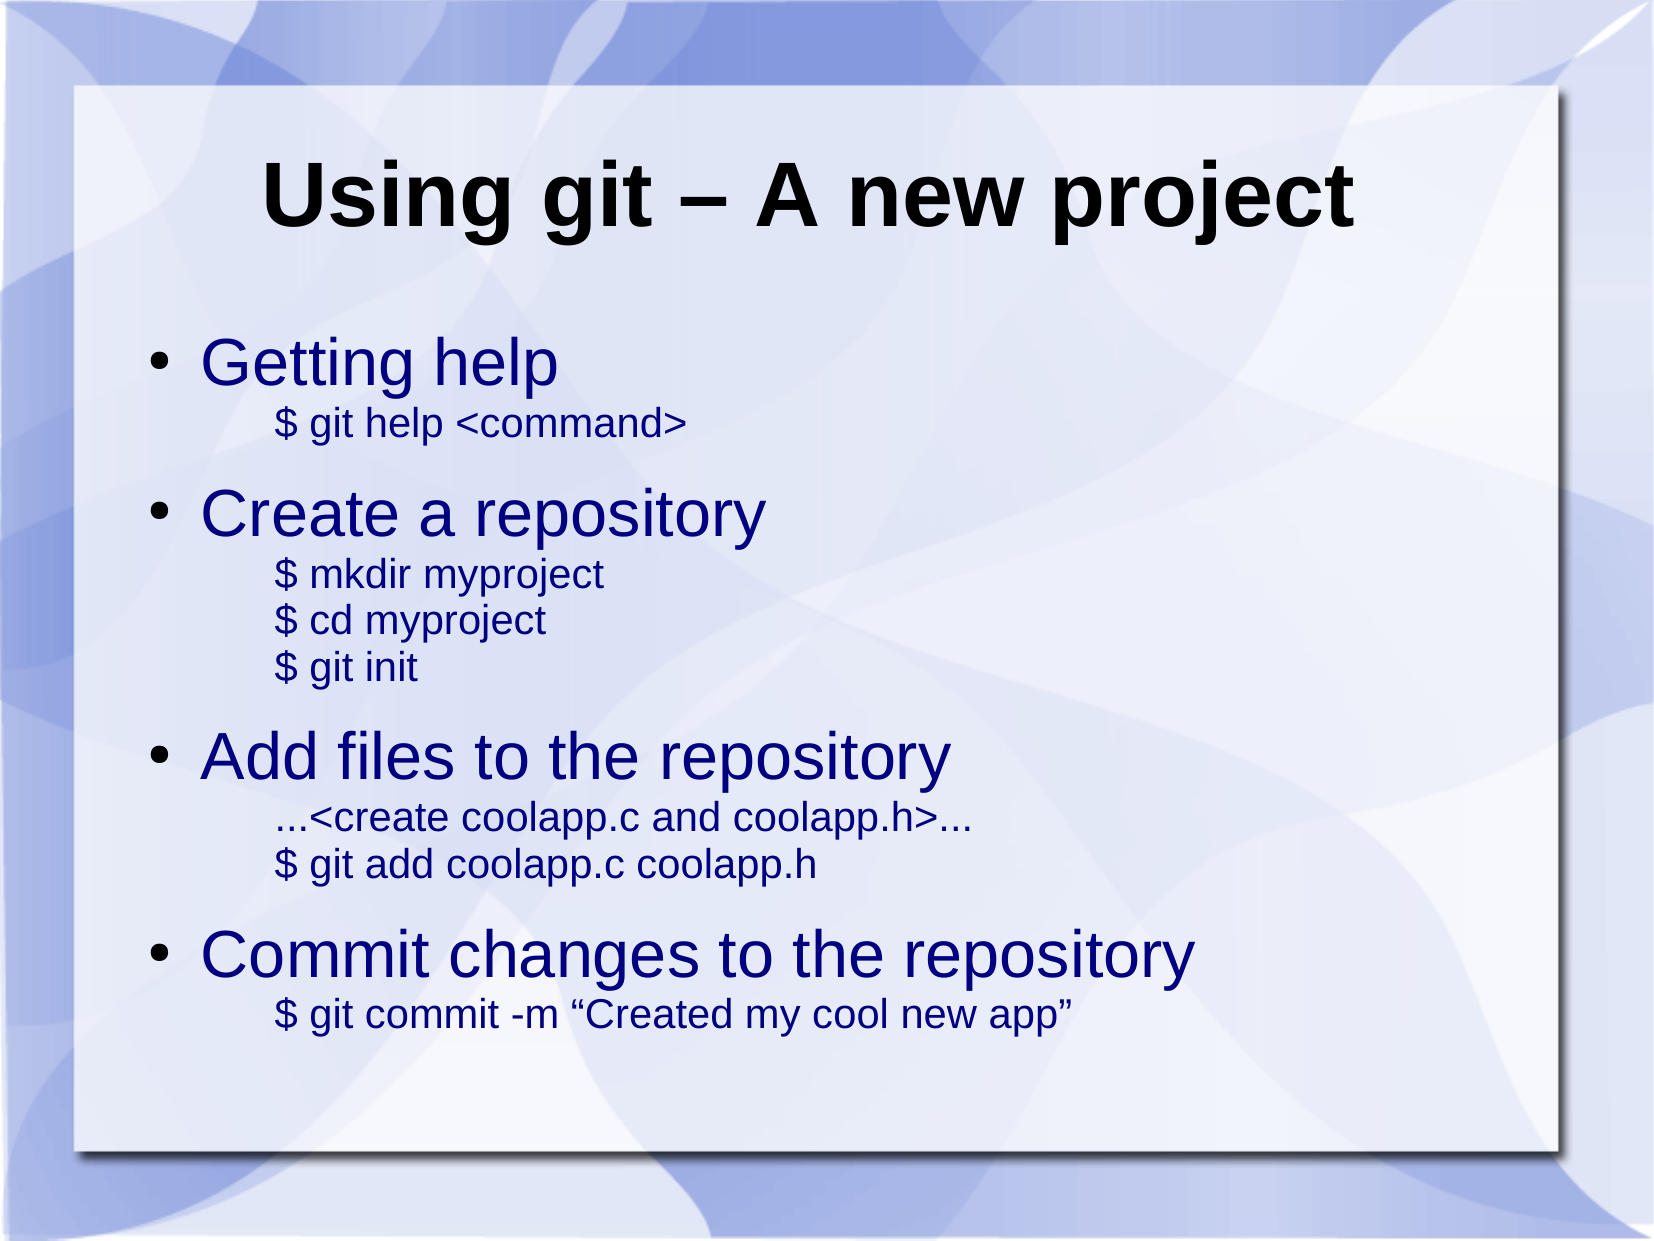

# Using git – A new project
Getting help
	$ git help <command>
Create a repository
	$ mkdir myproject
	$ cd myproject
	$ git init
Add files to the repository
	...<create coolapp.c and coolapp.h>...
	$ git add coolapp.c coolapp.h
Commit changes to the repository
	$ git commit -m “Created my cool new app”